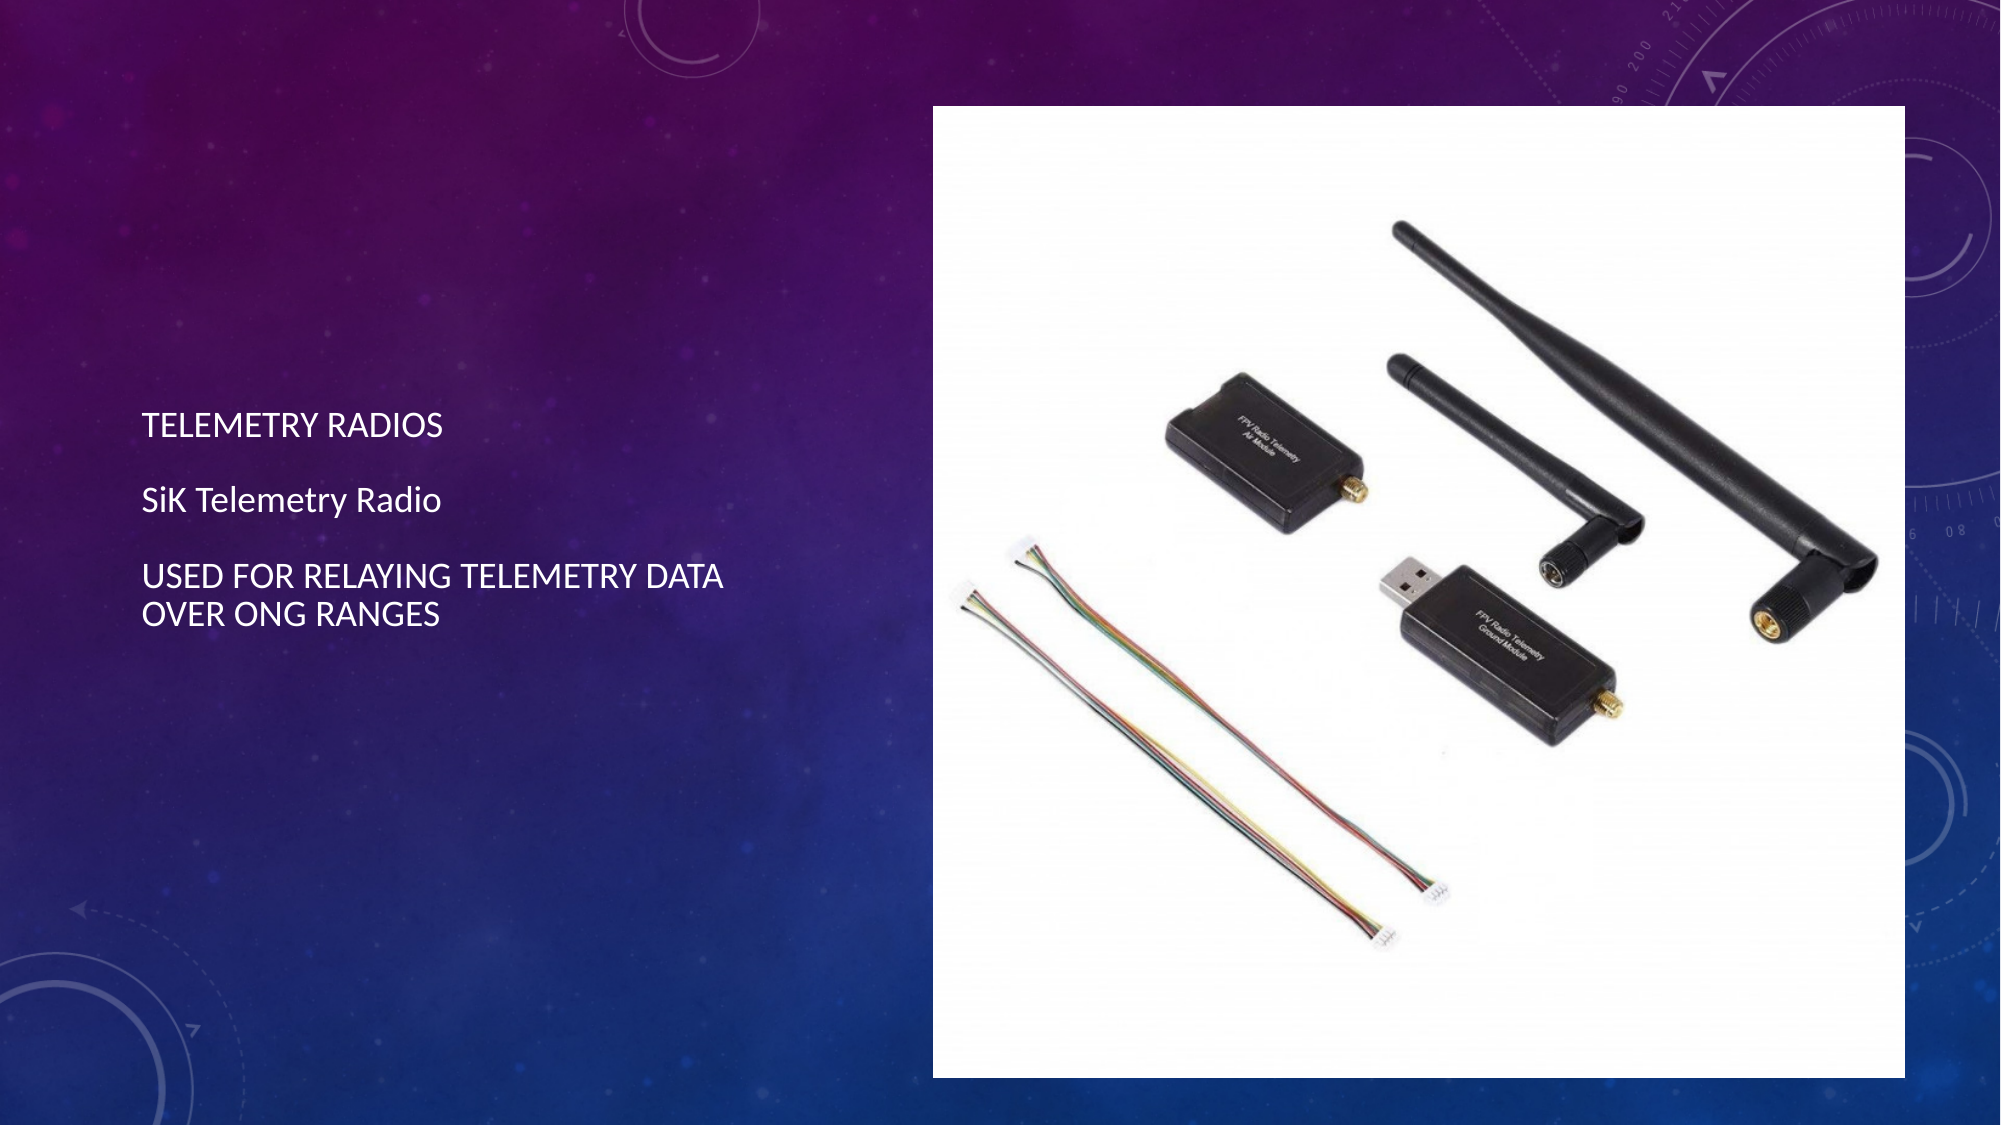

# TELEMETRY RADIOS SiK Telemetry Radio USED FOR RELAYING TELEMETRY DATA OVER ONG RANGES